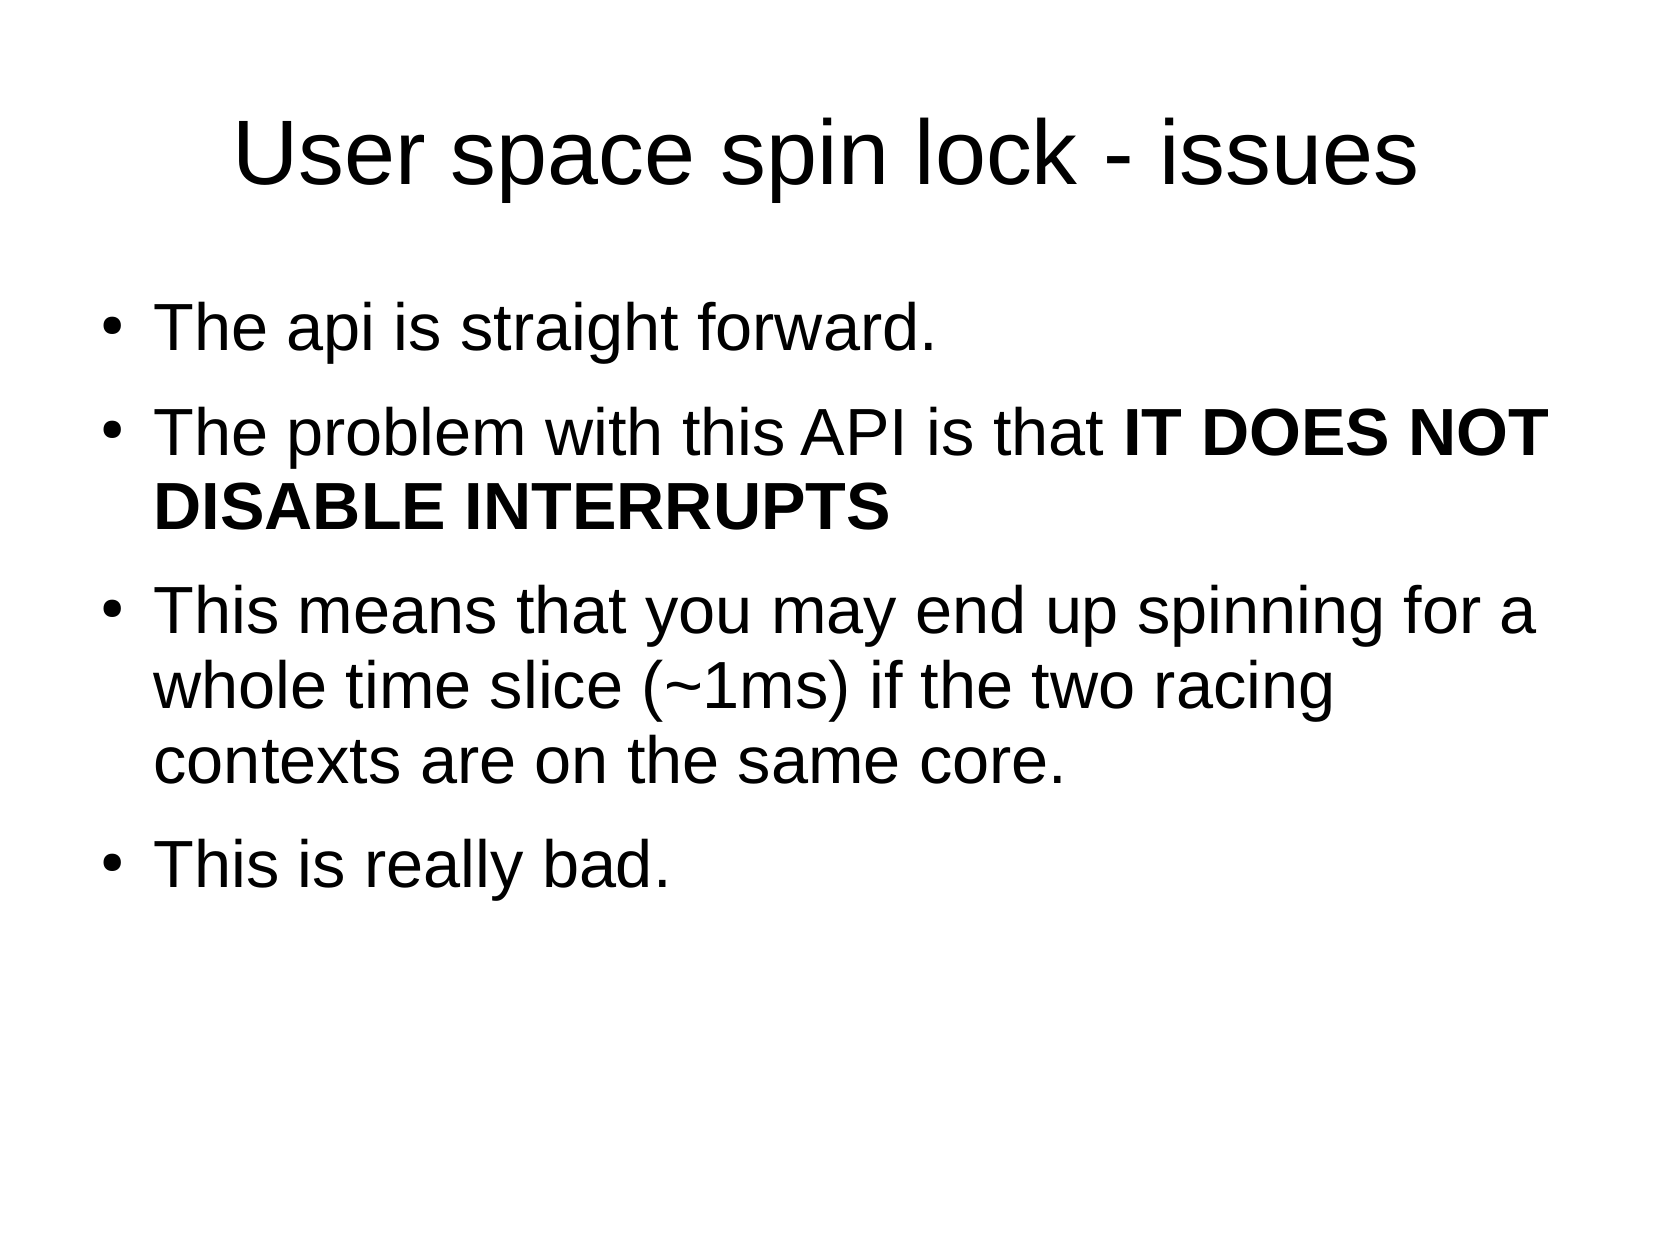

# User space spin lock - issues
The api is straight forward.
The problem with this API is that IT DOES NOT DISABLE INTERRUPTS
This means that you may end up spinning for a whole time slice (~1ms) if the two racing contexts are on the same core.
This is really bad.